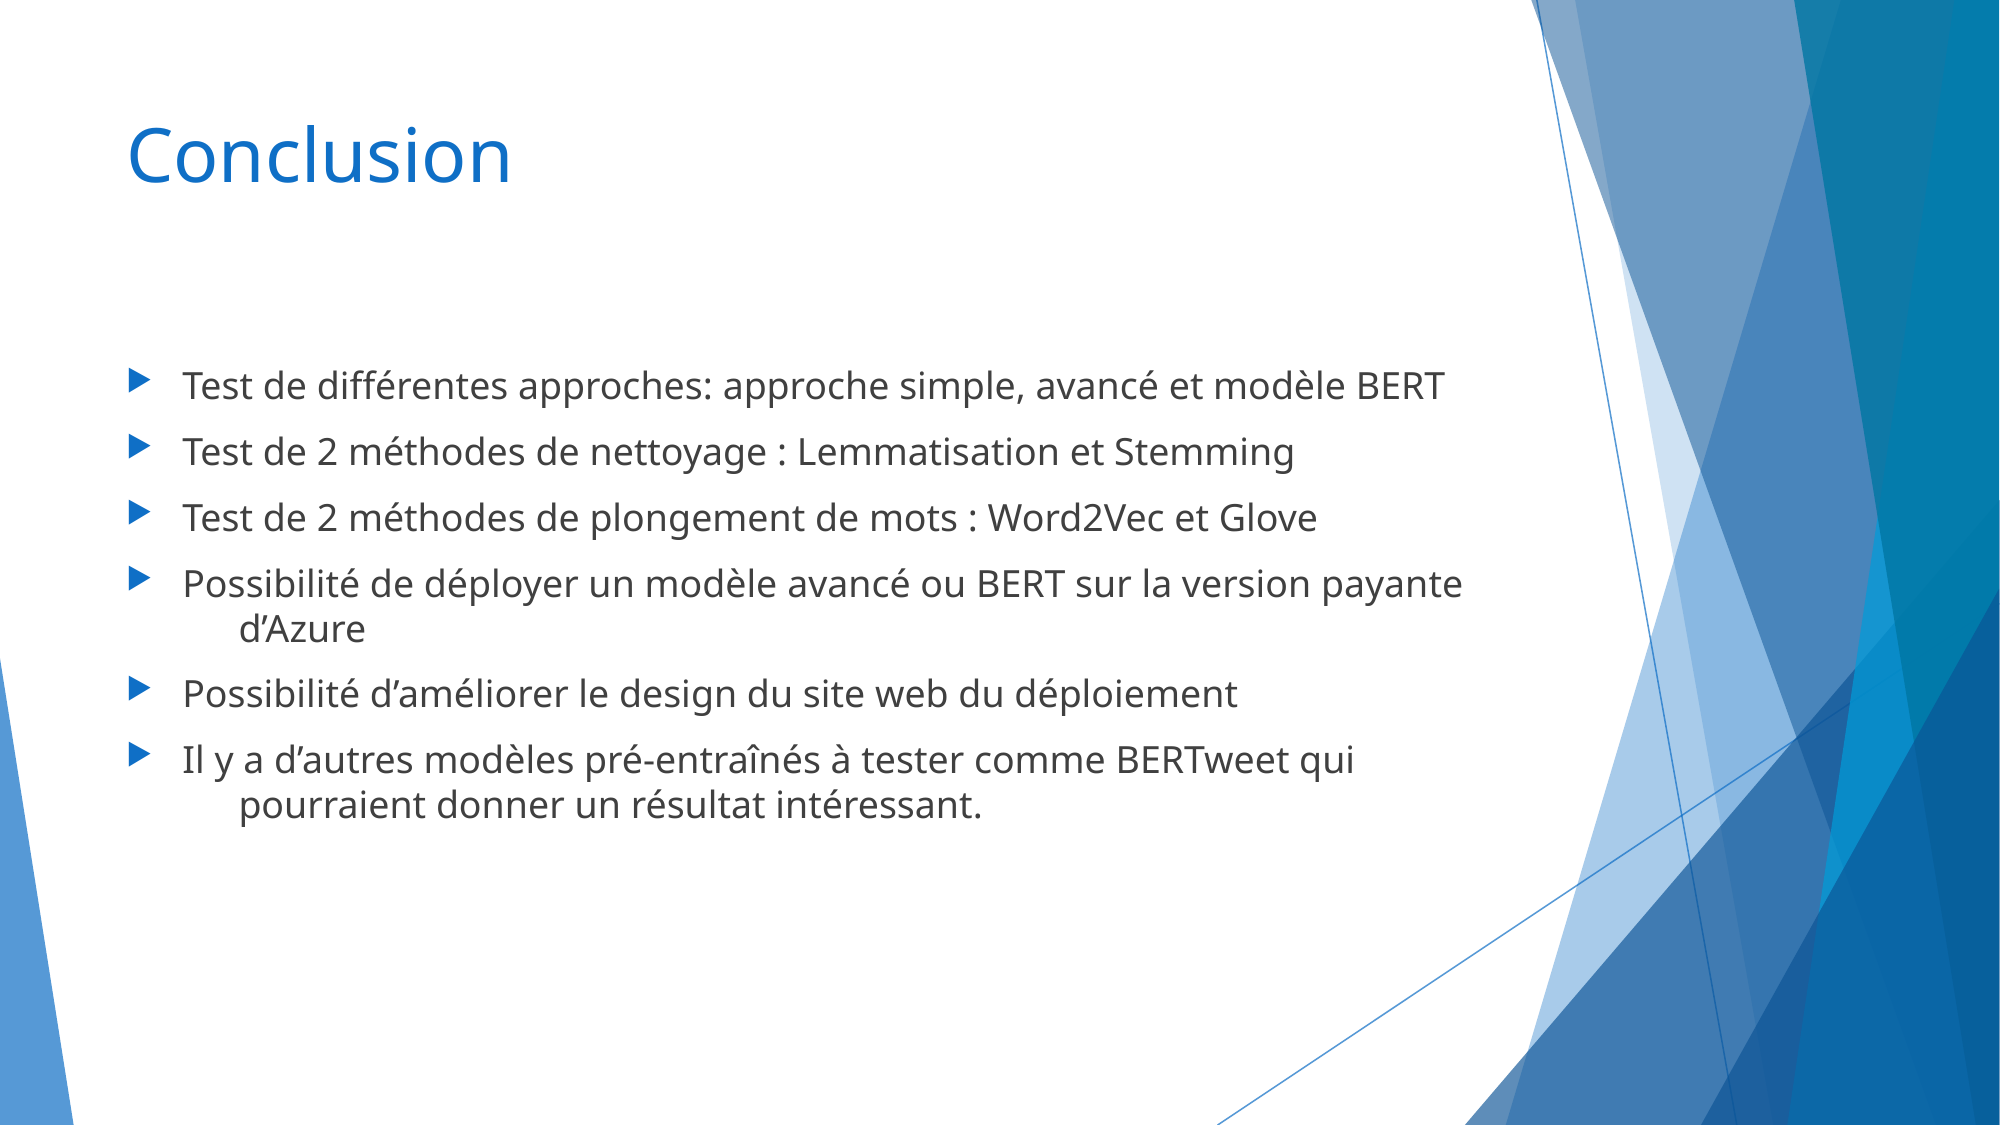

# Conclusion
Test de différentes approches: approche simple, avancé et modèle BERT
Test de 2 méthodes de nettoyage : Lemmatisation et Stemming
Test de 2 méthodes de plongement de mots : Word2Vec et Glove
Possibilité de déployer un modèle avancé ou BERT sur la version payante d’Azure
Possibilité d’améliorer le design du site web du déploiement
Il y a d’autres modèles pré-entraînés à tester comme BERTweet qui pourraient donner un résultat intéressant.